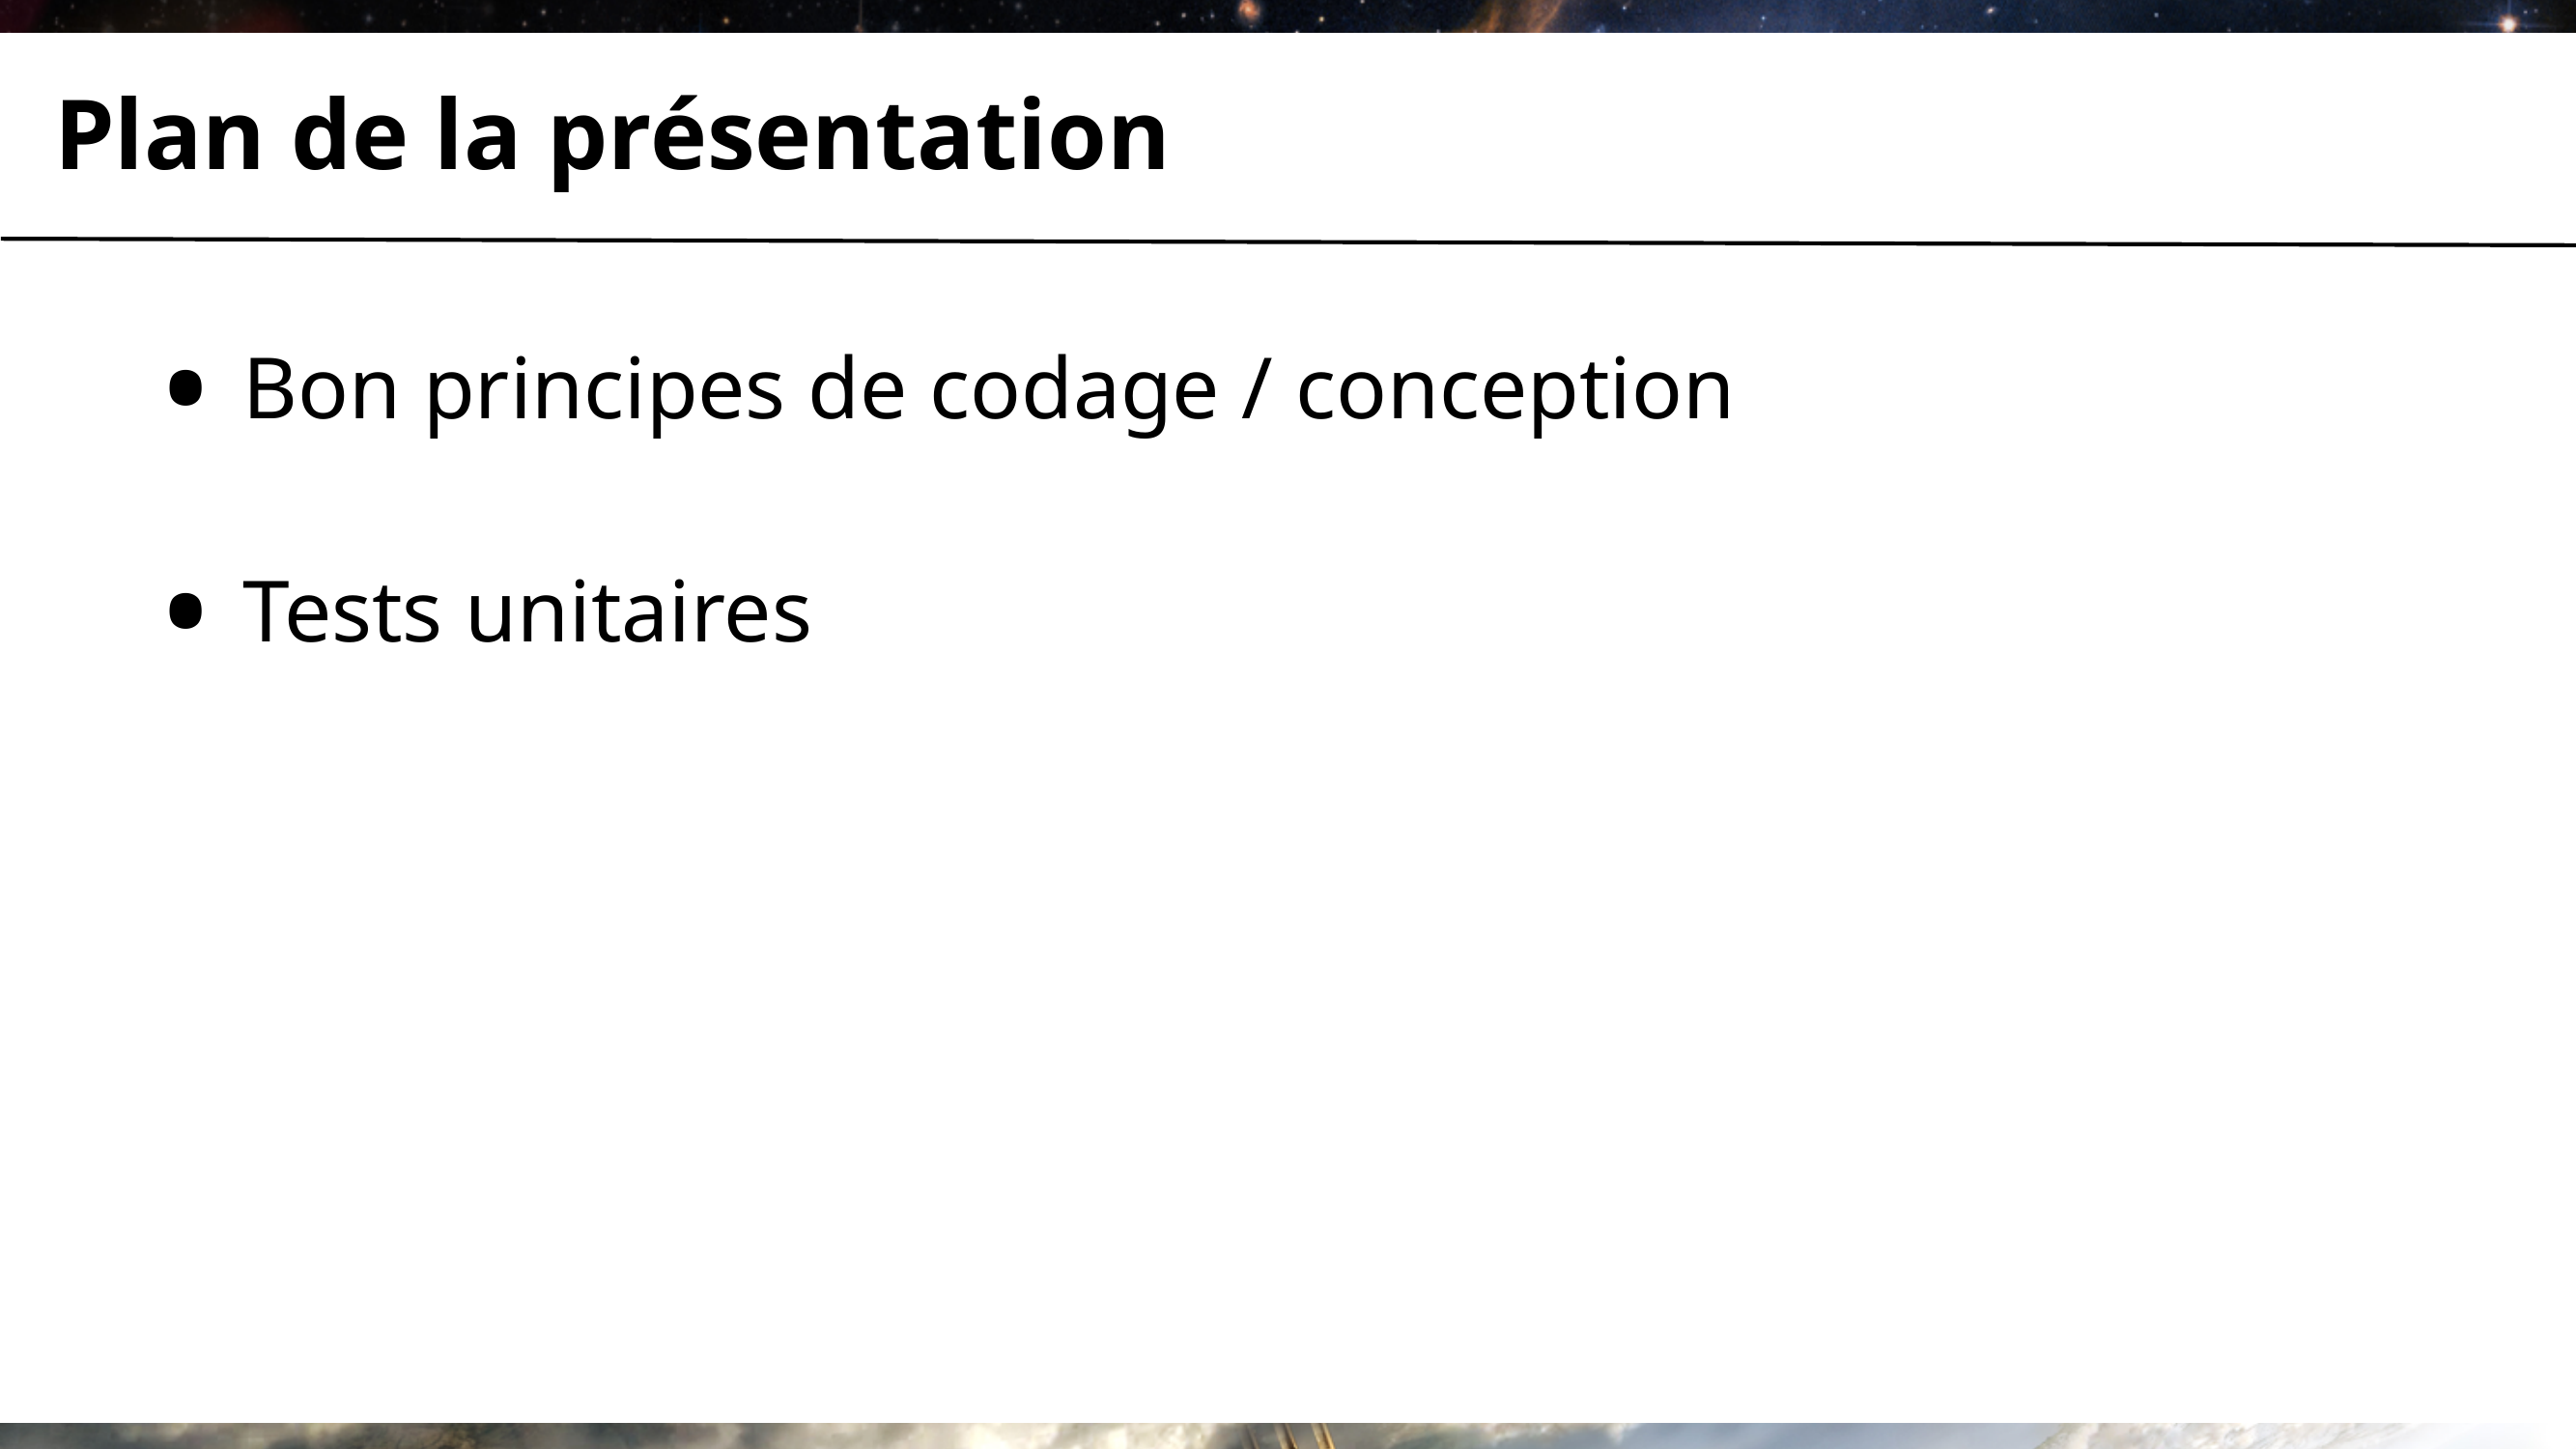

# Plan de la présentation
Bon principes de codage / conception
Tests unitaires